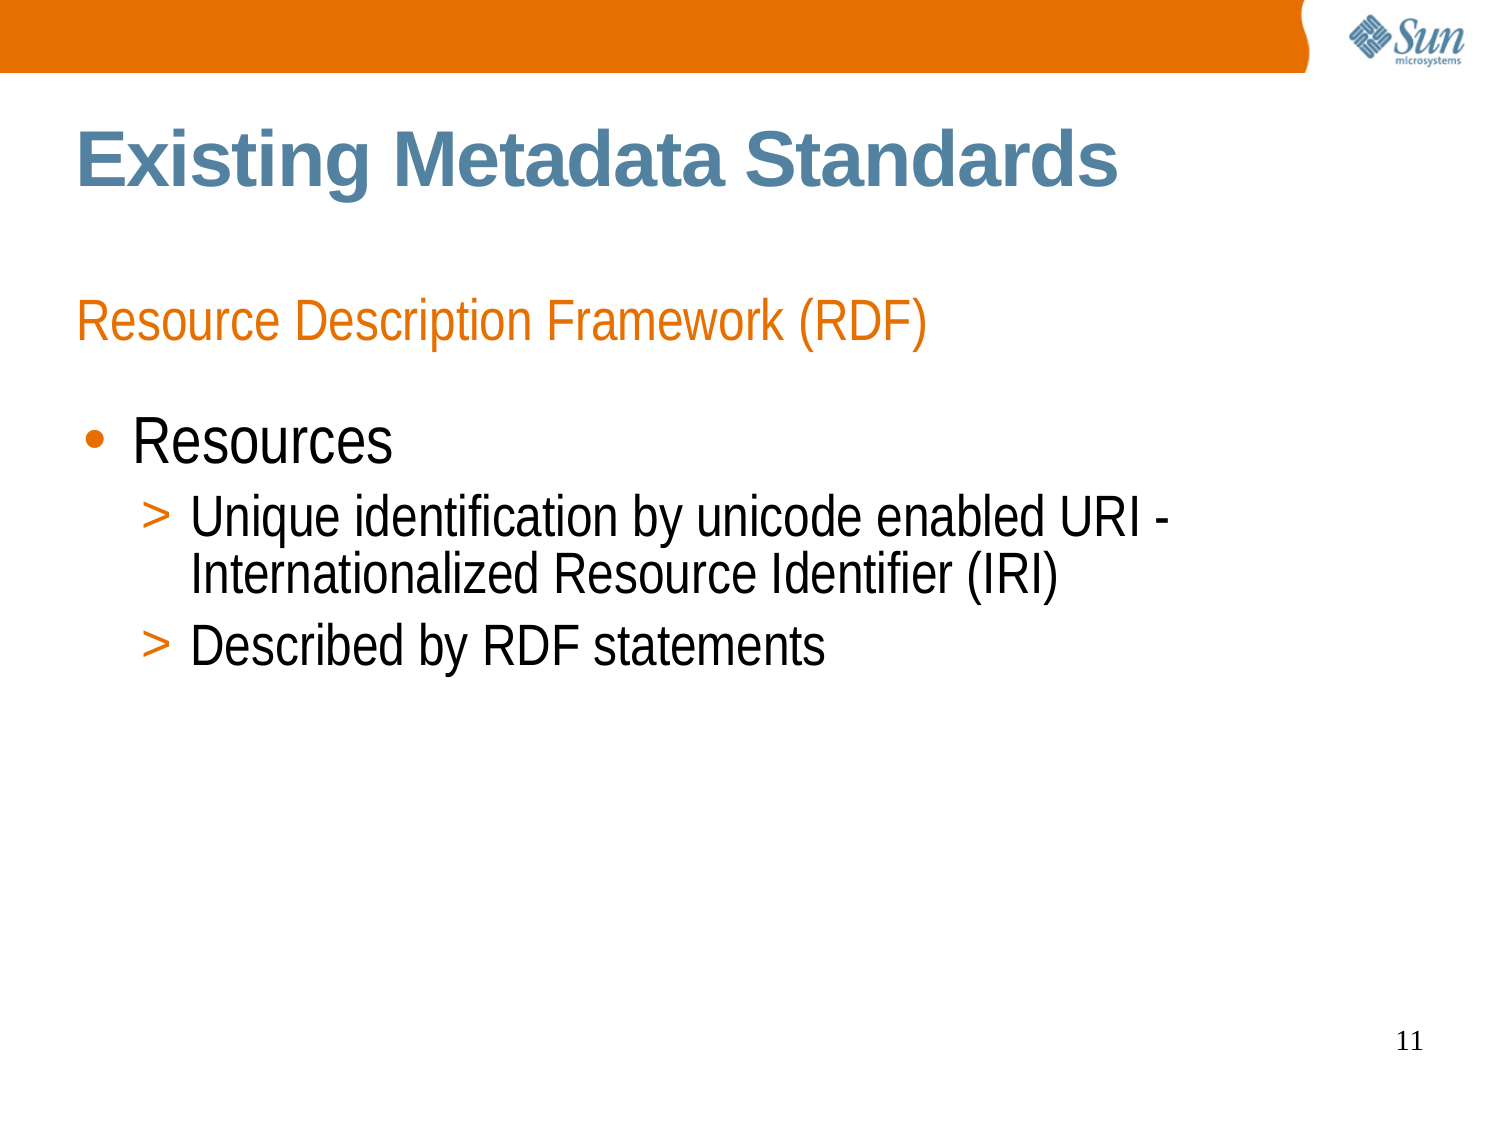

# Existing Metadata Standards
Resource Description Framework (RDF)
Resources
Unique identification by unicode enabled URI -
Internationalized Resource Identifier (IRI)
Described by RDF statements
11